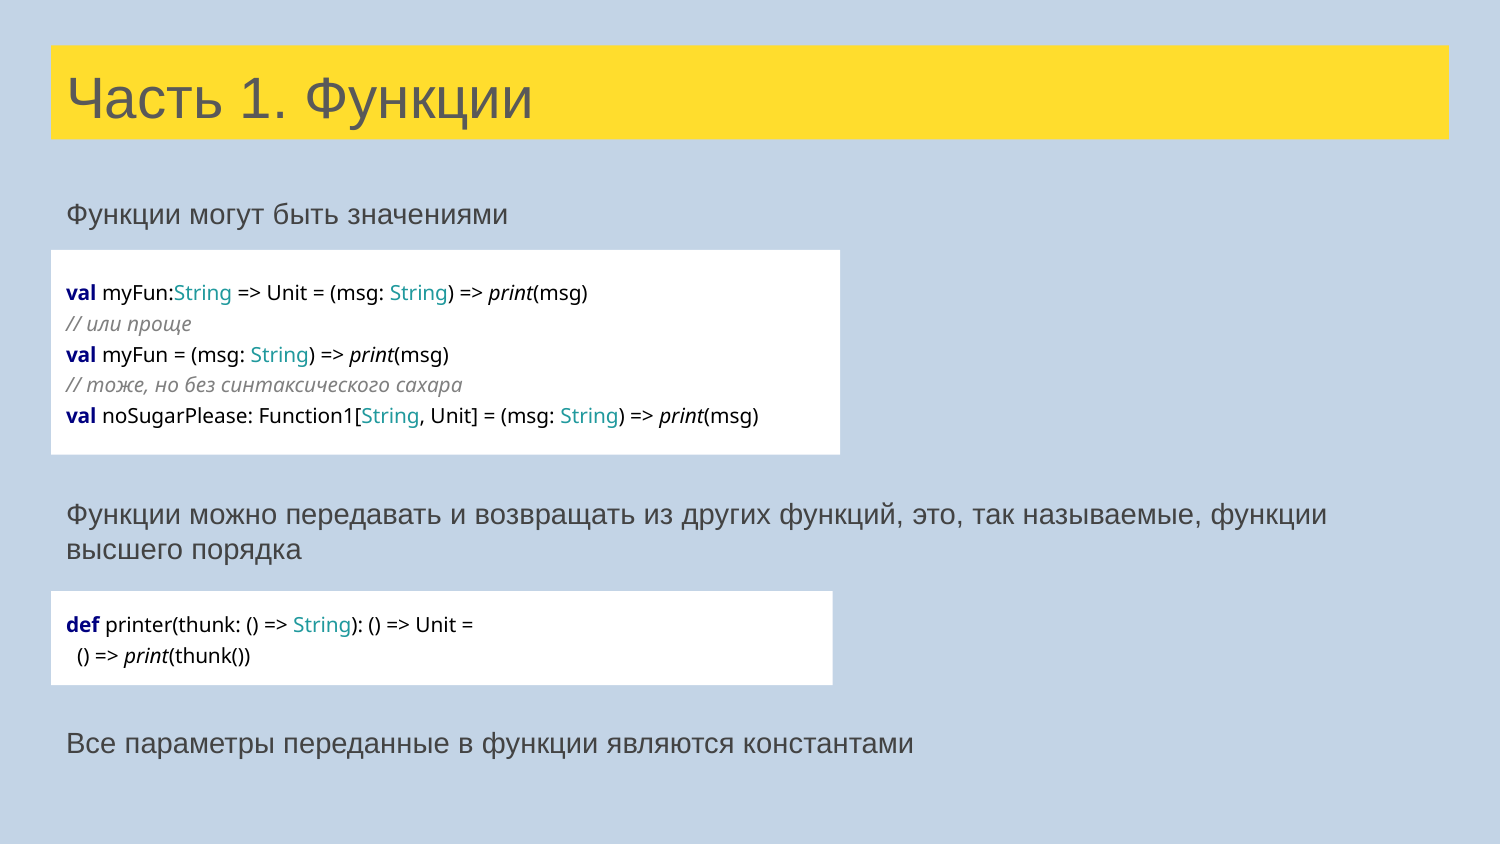

# Часть 1. Функции
Функции могут быть значениями
val myFun:String => Unit = (msg: String) => print(msg)
// или проще
val myFun = (msg: String) => print(msg)
// тоже, но без синтаксического сахара
val noSugarPlease: Function1[String, Unit] = (msg: String) => print(msg)
Функции можно передавать и возвращать из других функций, это, так называемые, функции высшего порядка
def printer(thunk: () => String): () => Unit =
 () => print(thunk())
Все параметры переданные в функции являются константами